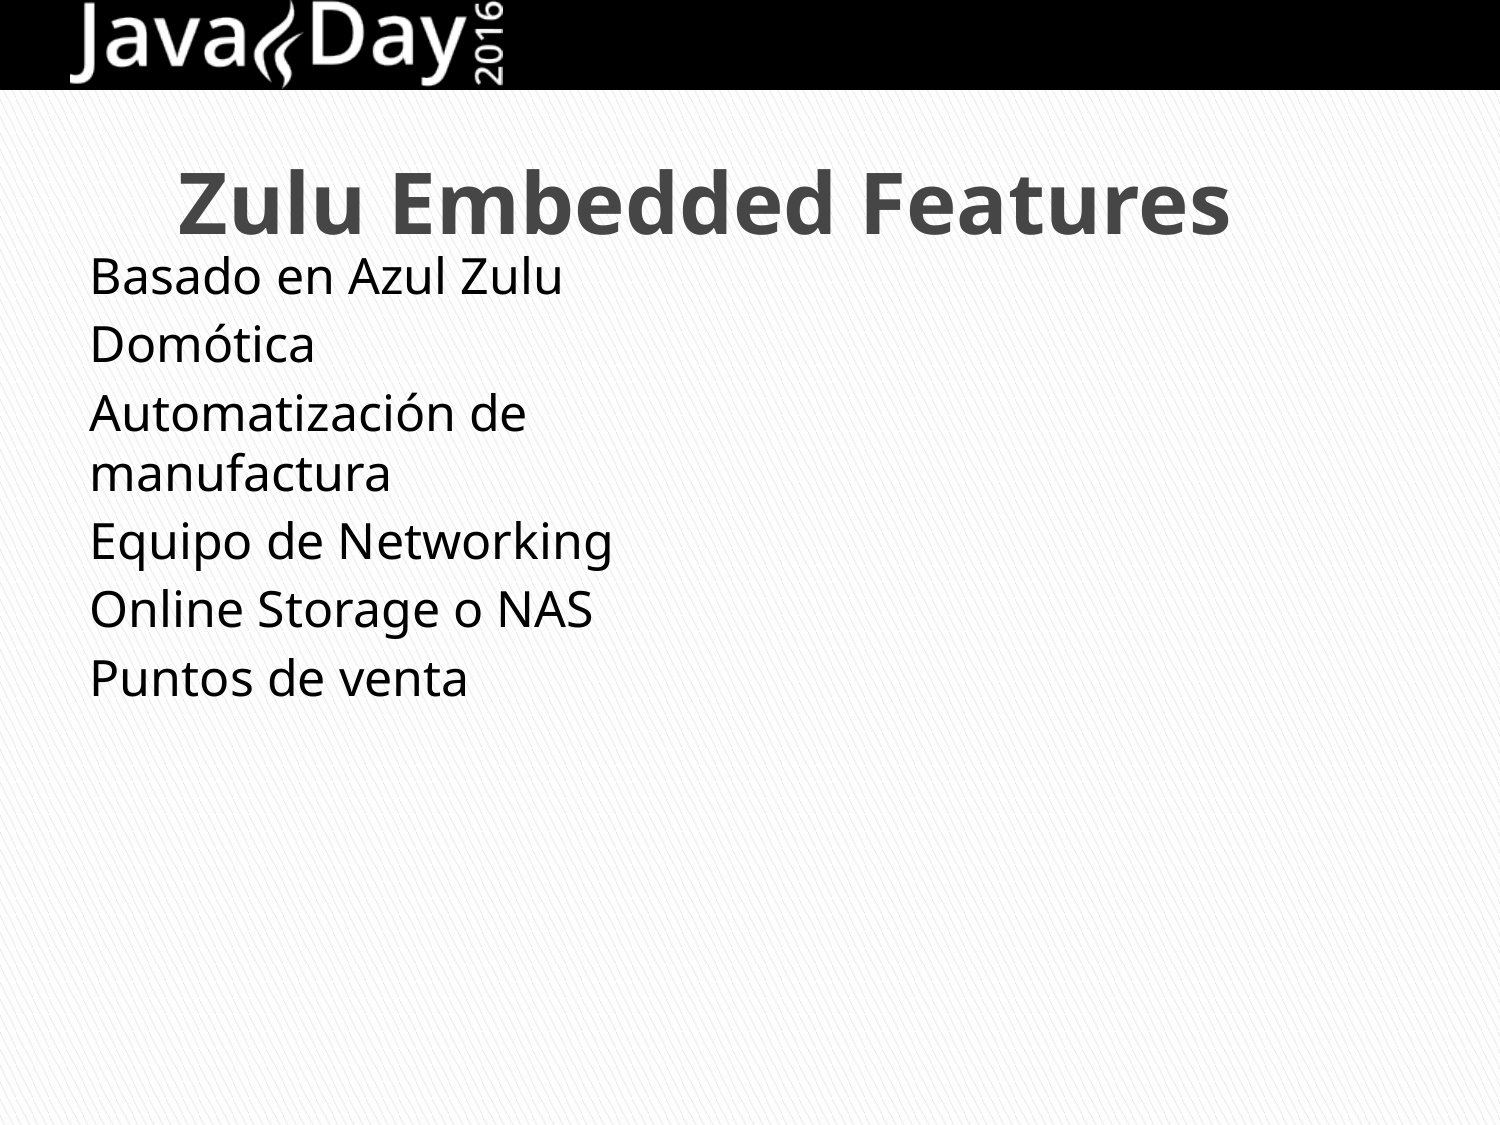

Zulu Embedded Features
#
Basado en Azul Zulu
Domótica
Automatización de manufactura
Equipo de Networking
Online Storage o NAS
Puntos de venta